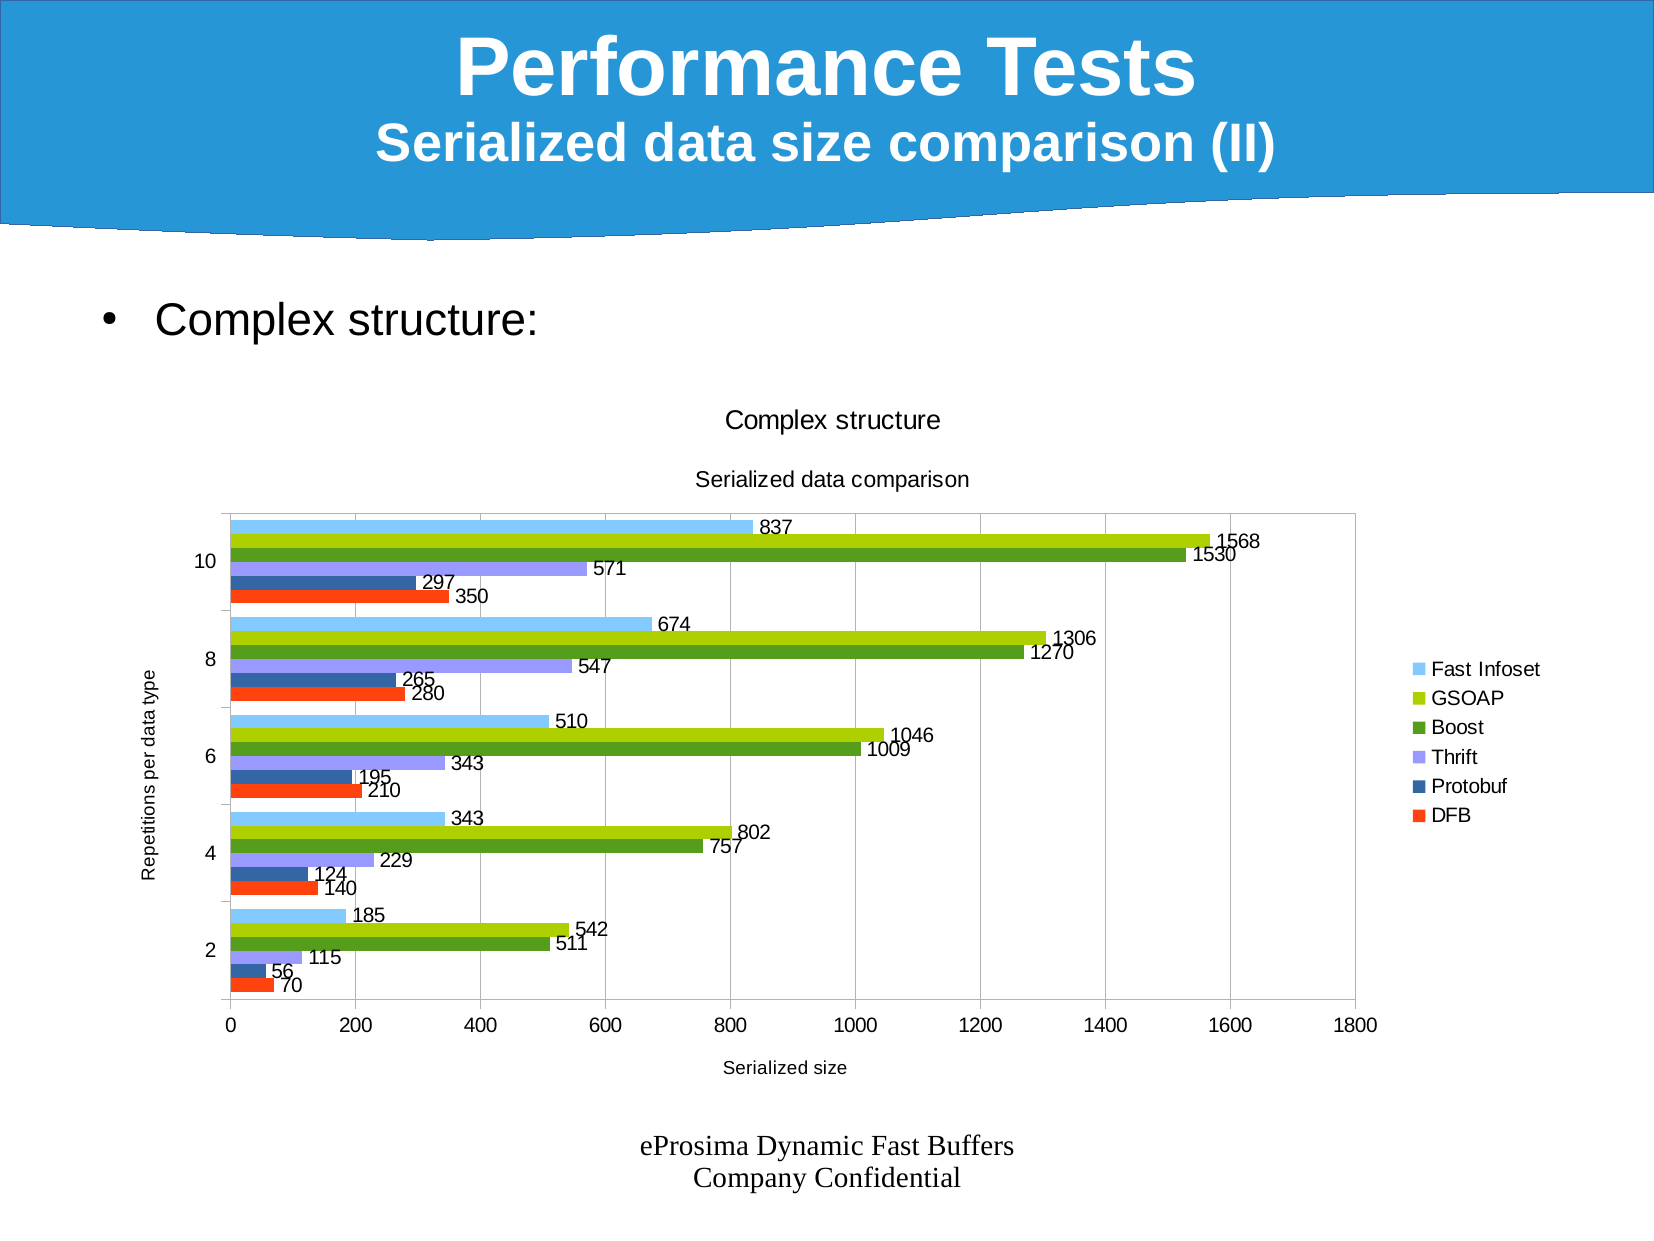

Performance Tests
Serialized data size comparison (II)
# Complex structure:
### Chart: Complex structure
Serialized data comparison
| Category | DFB | Protobuf | Thrift | Boost | GSOAP | Fast Infoset |
|---|---|---|---|---|---|---|
| 2 | 70.0 | 56.0 | 115.0 | 511.0 | 542.0 | 185.0 |
| 4 | 140.0 | 124.0 | 229.0 | 757.0 | 802.0 | 343.0 |
| 6 | 210.0 | 195.0 | 343.0 | 1009.0 | 1046.0 | 510.0 |
| 8 | 280.0 | 265.0 | 547.0 | 1270.0 | 1306.0 | 674.0 |
| 10 | 350.0 | 297.0 | 571.0 | 1530.0 | 1568.0 | 837.0 |eProsima Dynamic Fast Buffers